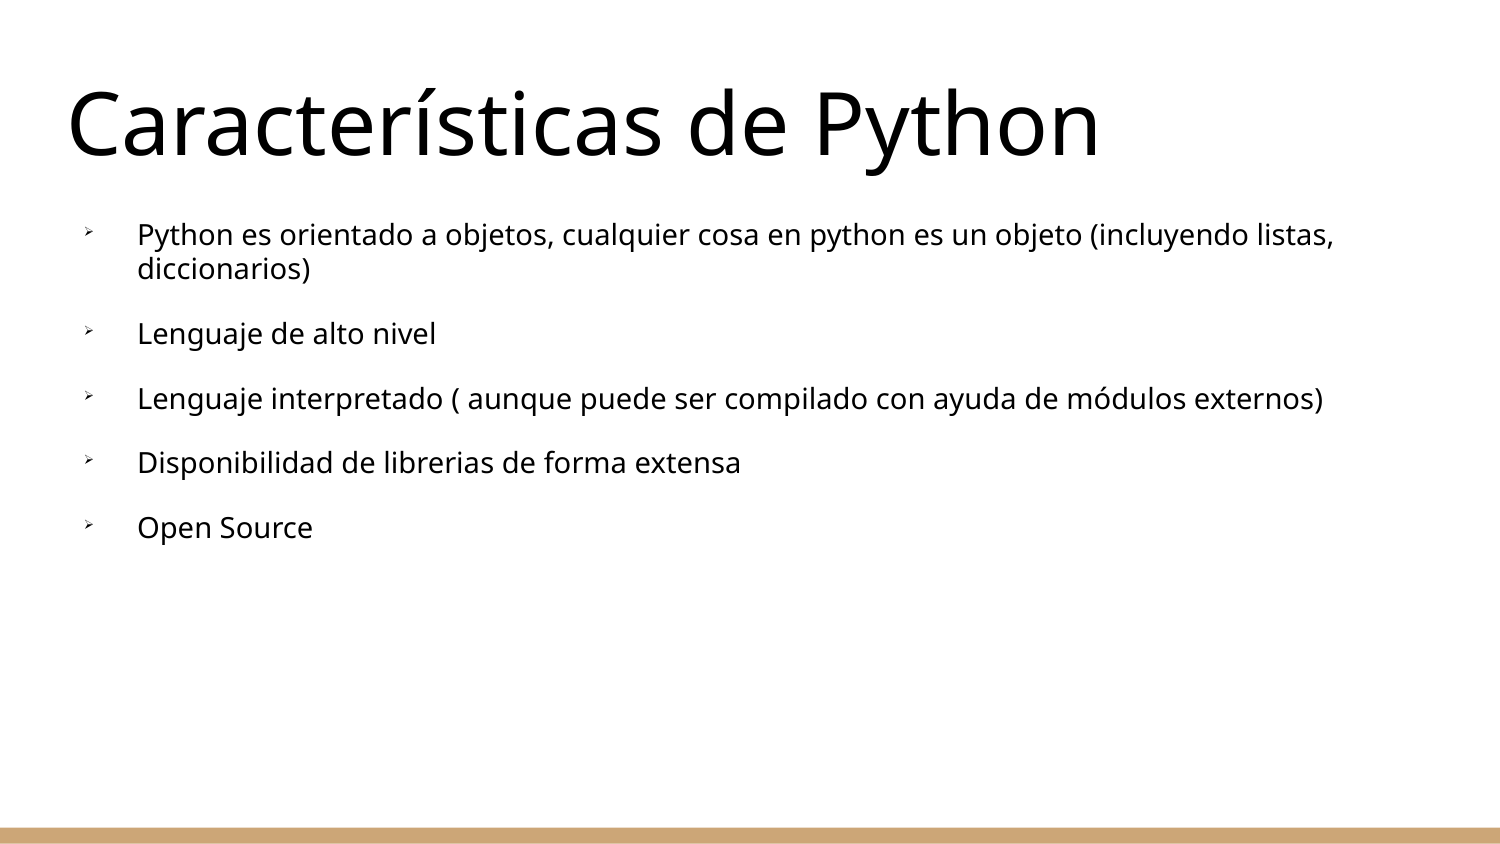

# Características de Python
Python es orientado a objetos, cualquier cosa en python es un objeto (incluyendo listas, diccionarios)
Lenguaje de alto nivel
Lenguaje interpretado ( aunque puede ser compilado con ayuda de módulos externos)
Disponibilidad de librerias de forma extensa
Open Source